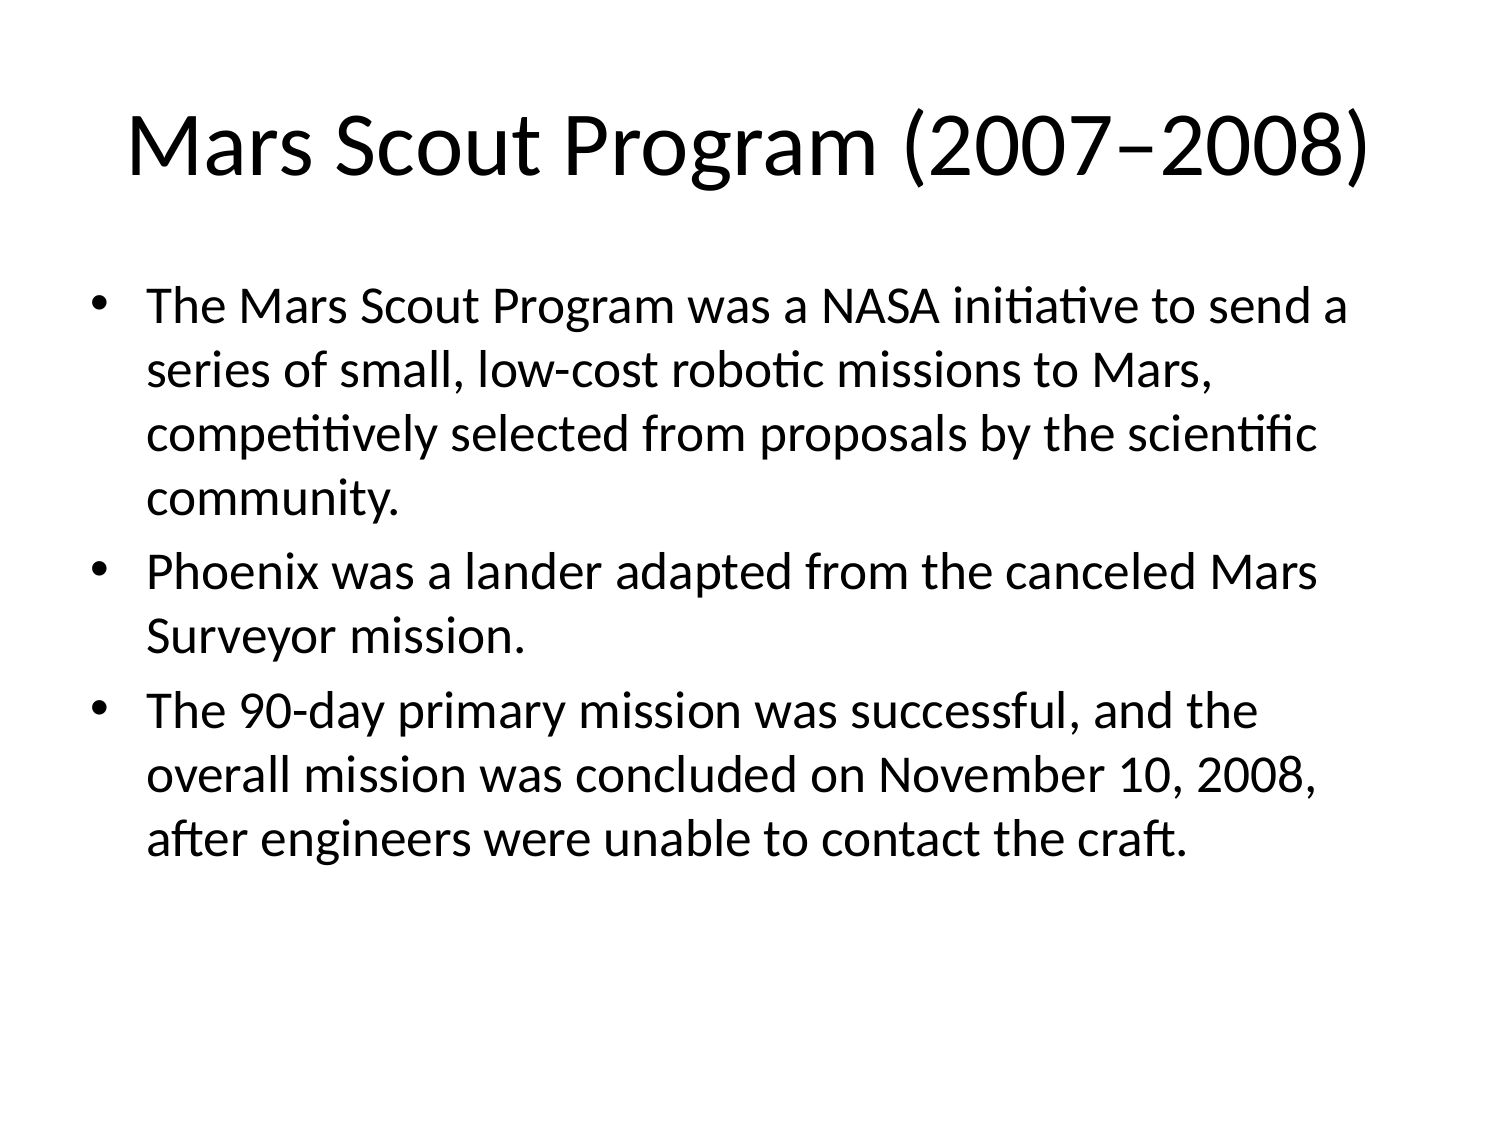

# Mars Scout Program (2007–2008)
The Mars Scout Program was a NASA initiative to send a series of small, low-cost robotic missions to Mars, competitively selected from proposals by the scientific community.
Phoenix was a lander adapted from the canceled Mars Surveyor mission.
The 90-day primary mission was successful, and the overall mission was concluded on November 10, 2008, after engineers were unable to contact the craft.